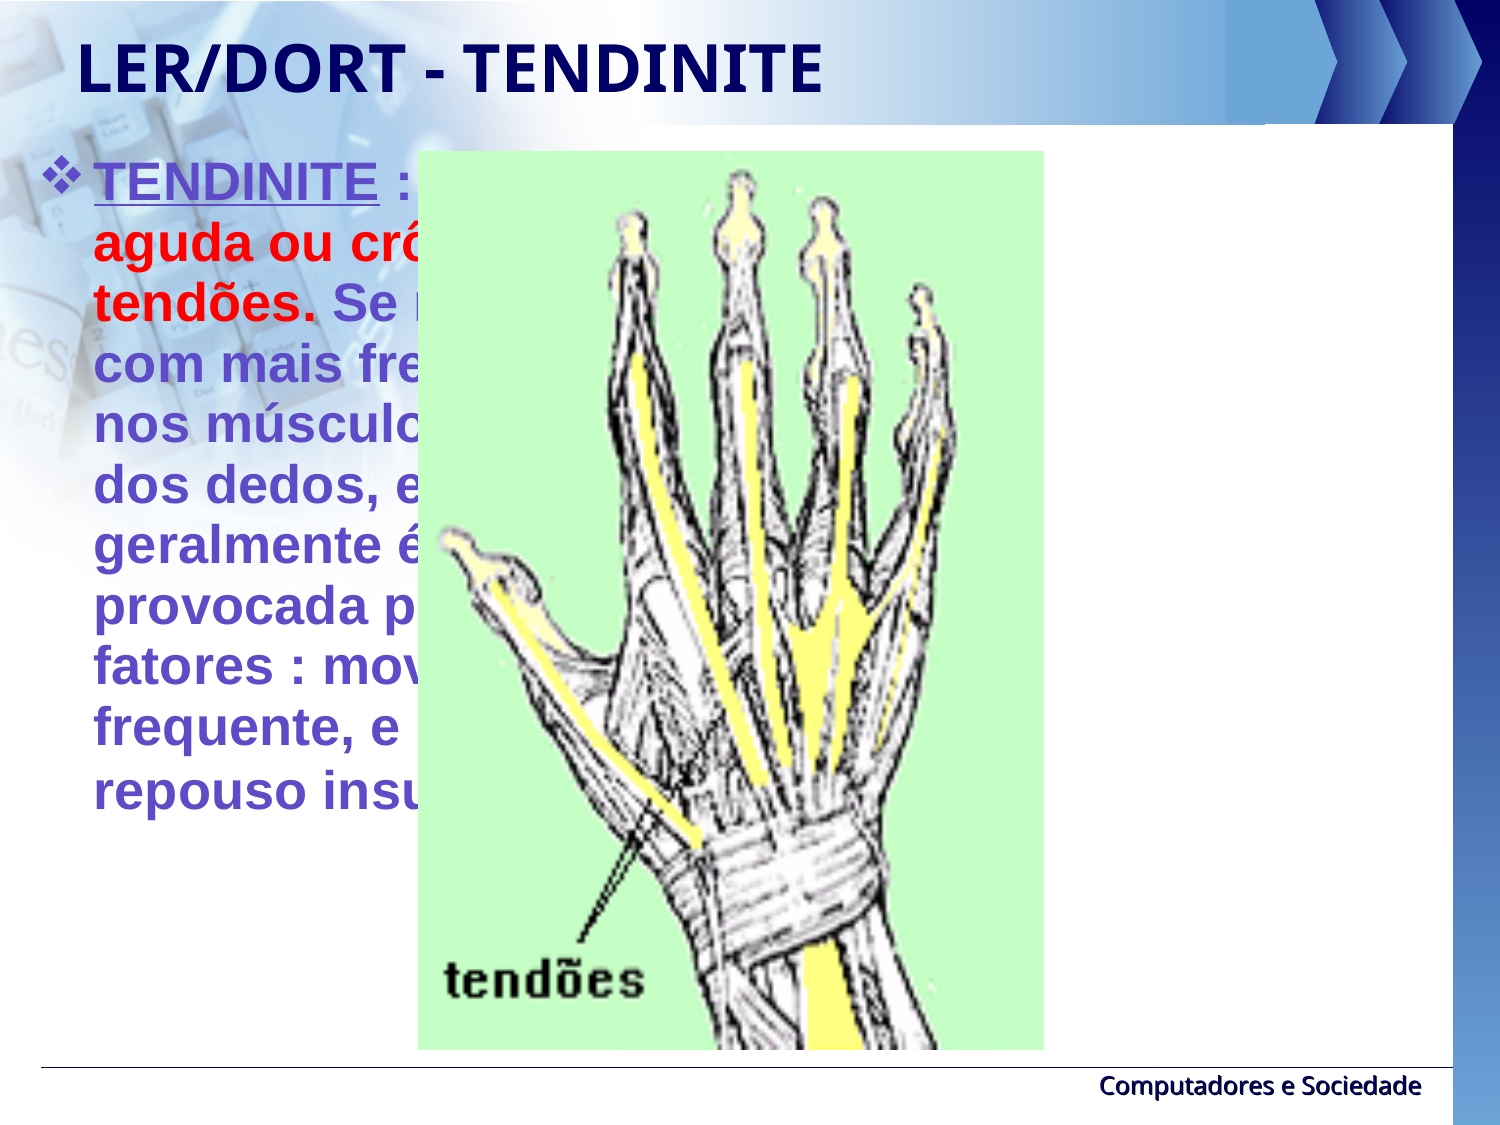

# LER/DORT - TENDINITE
TENDINITE : Inflamação aguda ou crônica dos tendões. Se manifesta com mais frequência nos músculos flexores dos dedos, e geralmente é provocada por dois fatores : movimentação frequente, e período de repouso insuficiente.